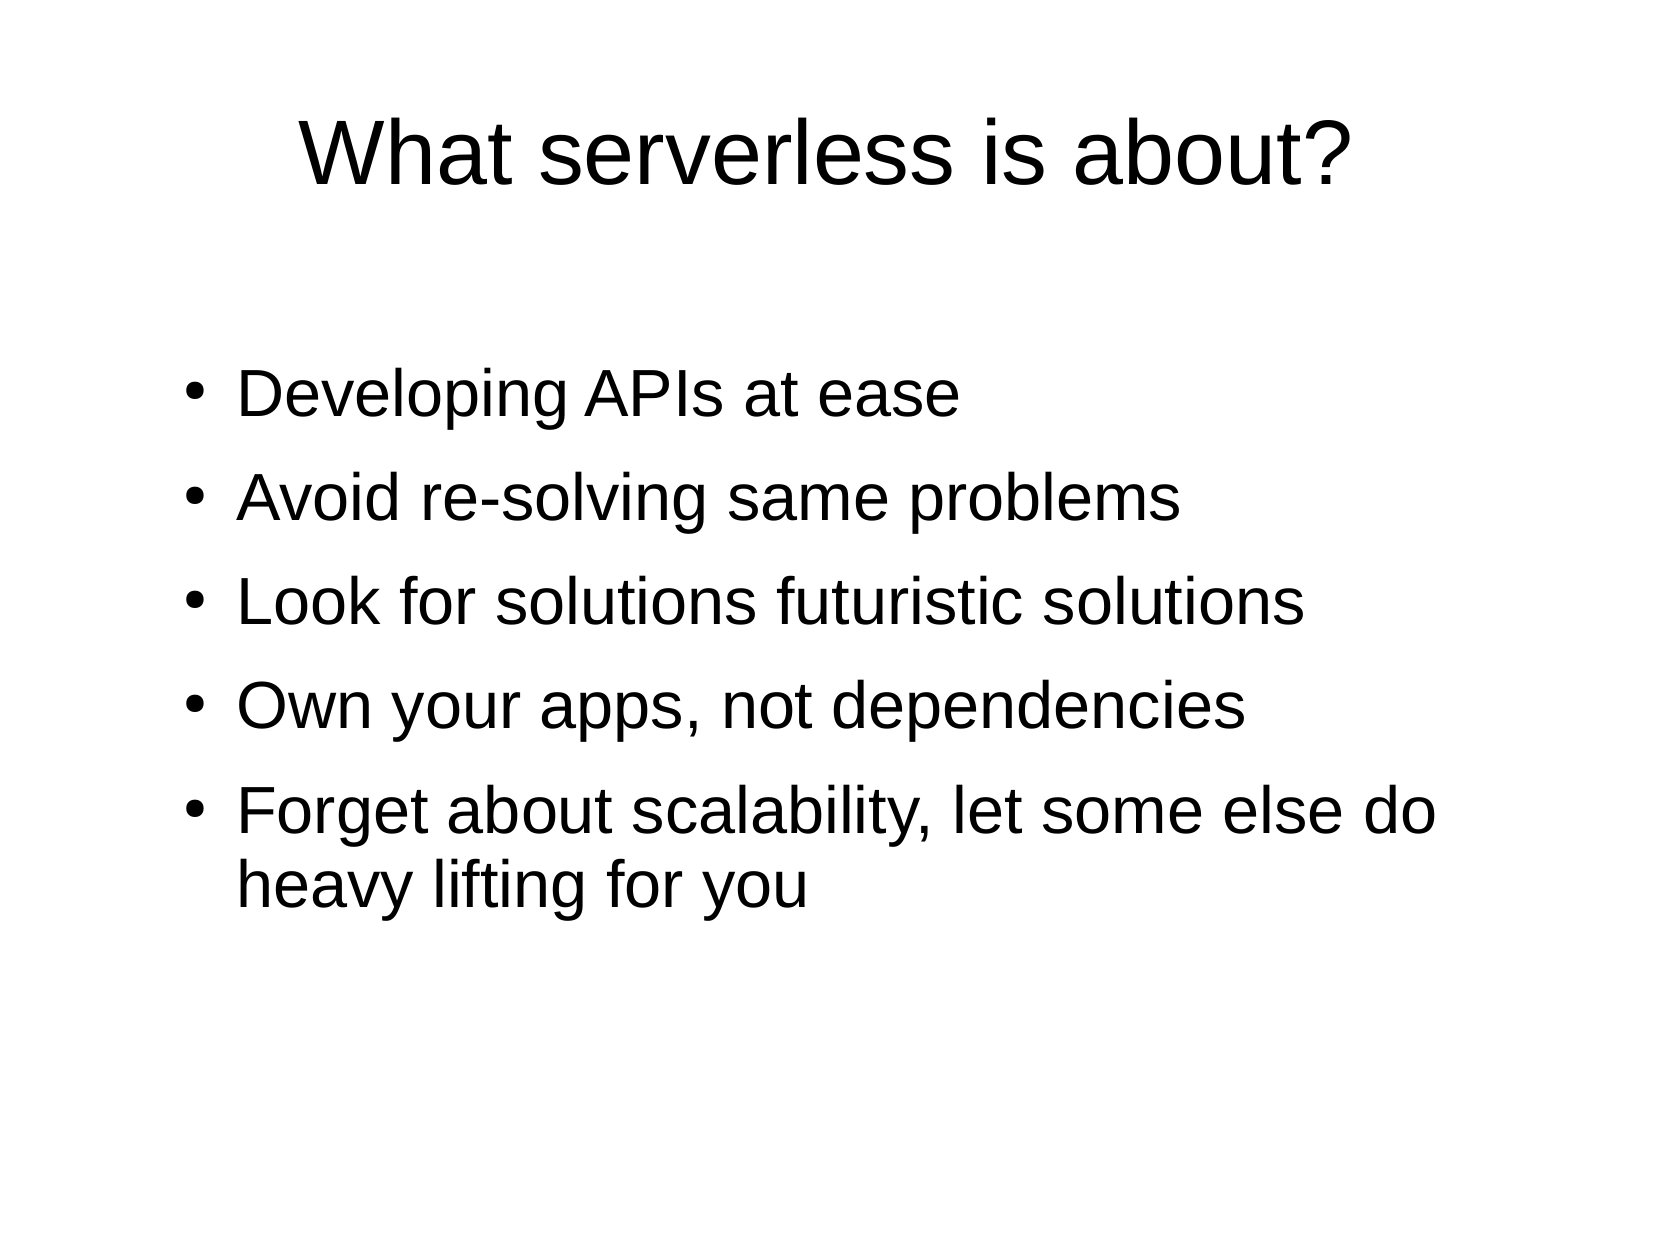

# What serverless is about?
Developing APIs at ease
Avoid re-solving same problems
Look for solutions futuristic solutions
Own your apps, not dependencies
Forget about scalability, let some else do heavy lifting for you